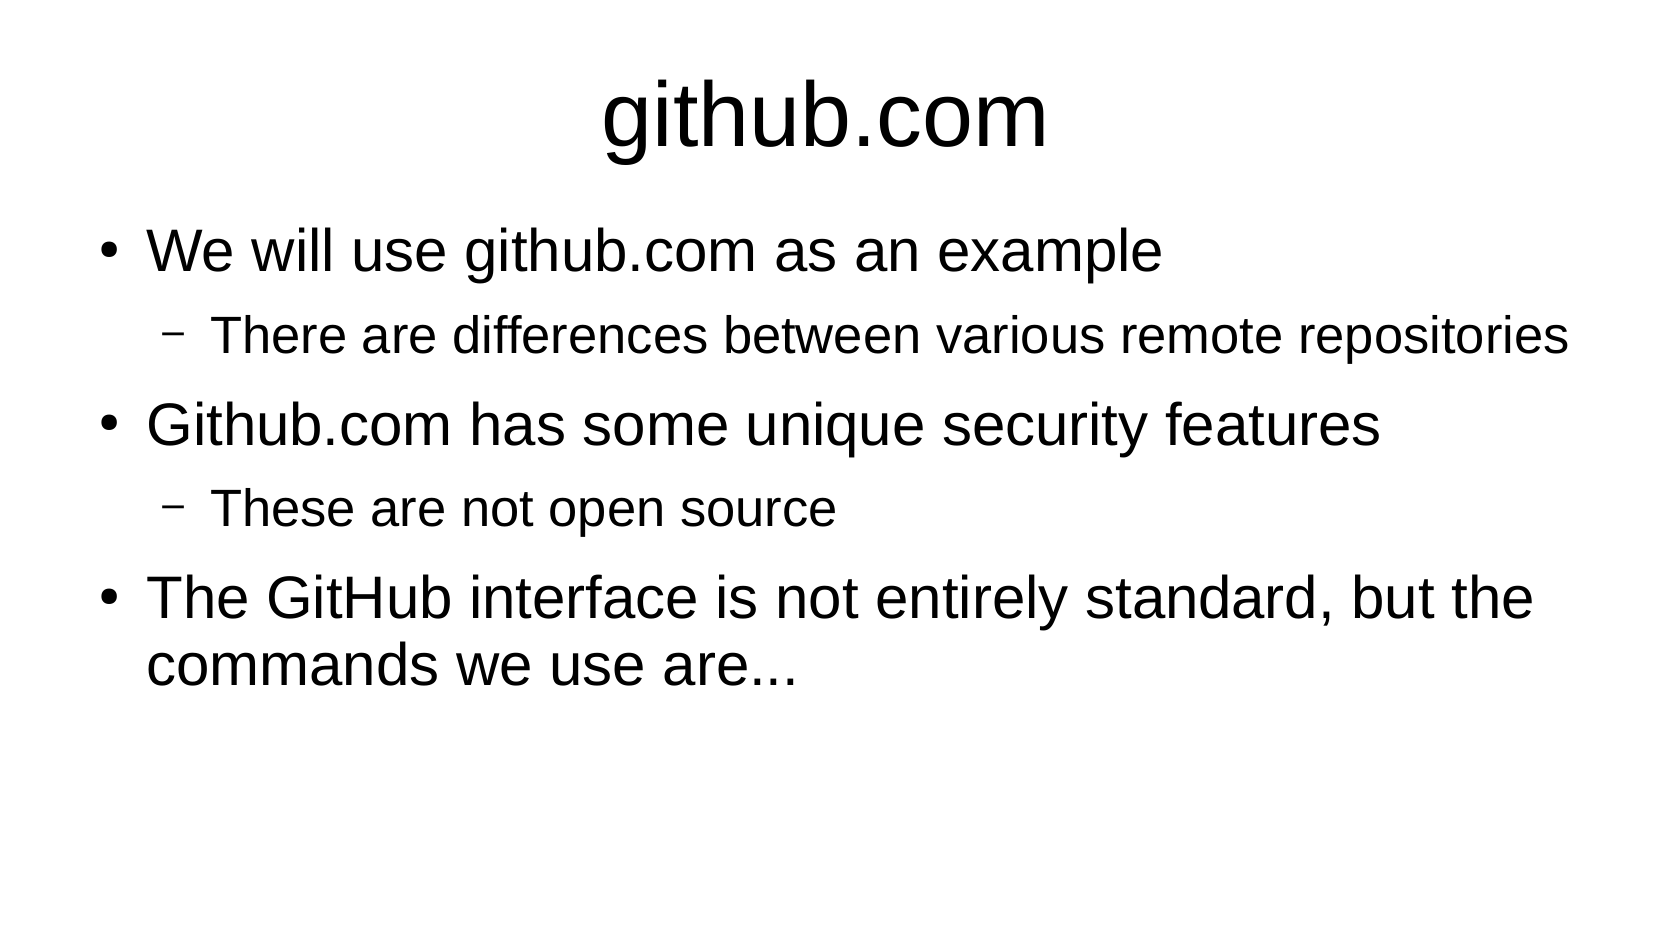

# github.com
We will use github.com as an example
There are differences between various remote repositories
Github.com has some unique security features
These are not open source
The GitHub interface is not entirely standard, but the commands we use are...